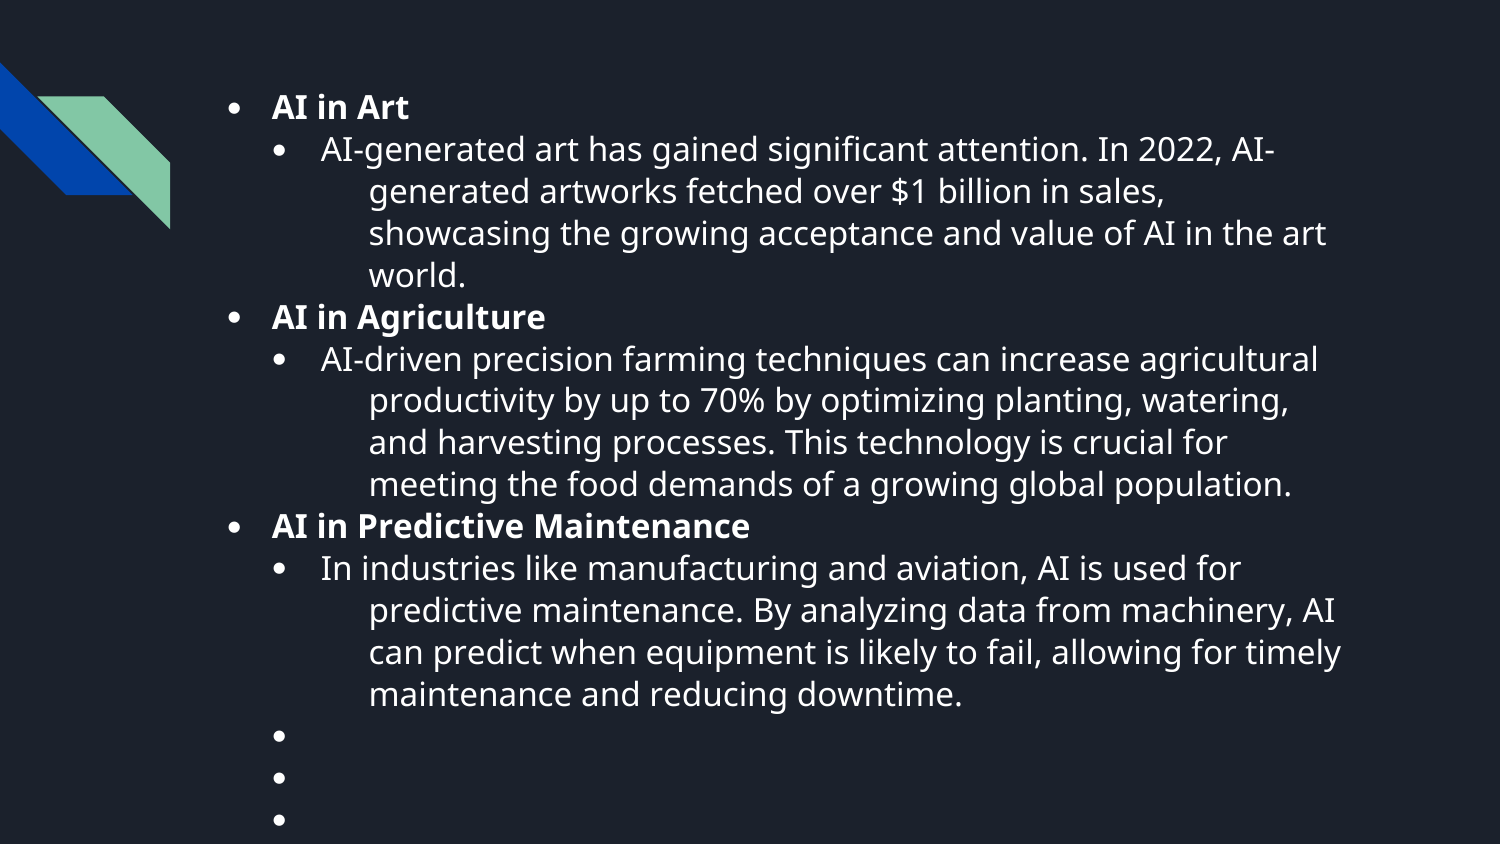

# AI in Art
AI-generated art has gained significant attention. In 2022, AI-generated artworks fetched over $1 billion in sales, showcasing the growing acceptance and value of AI in the art world.
AI in Agriculture
AI-driven precision farming techniques can increase agricultural productivity by up to 70% by optimizing planting, watering, and harvesting processes. This technology is crucial for meeting the food demands of a growing global population.
AI in Predictive Maintenance
In industries like manufacturing and aviation, AI is used for predictive maintenance. By analyzing data from machinery, AI can predict when equipment is likely to fail, allowing for timely maintenance and reducing downtime.